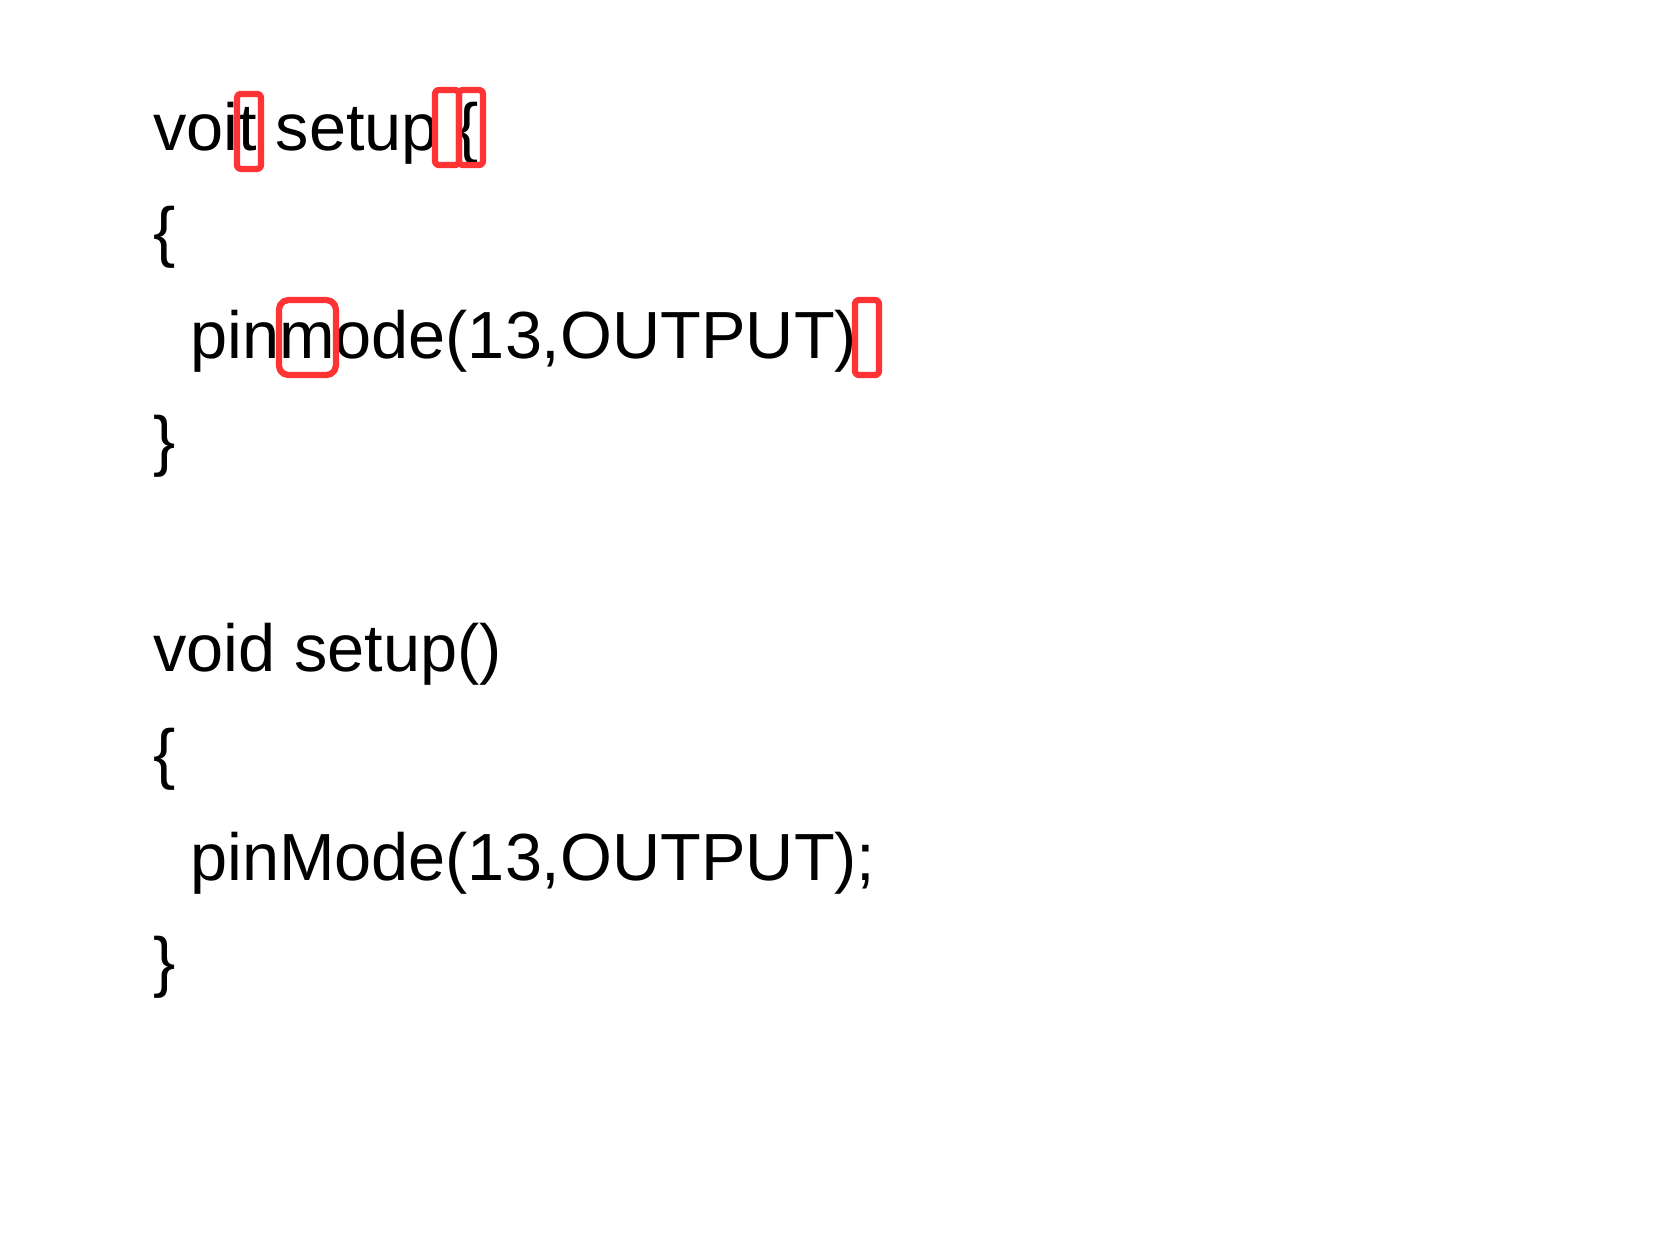

# voit setup {
{
 pinmode(13,OUTPUT)
}
void setup()
{
 pinMode(13,OUTPUT);
}